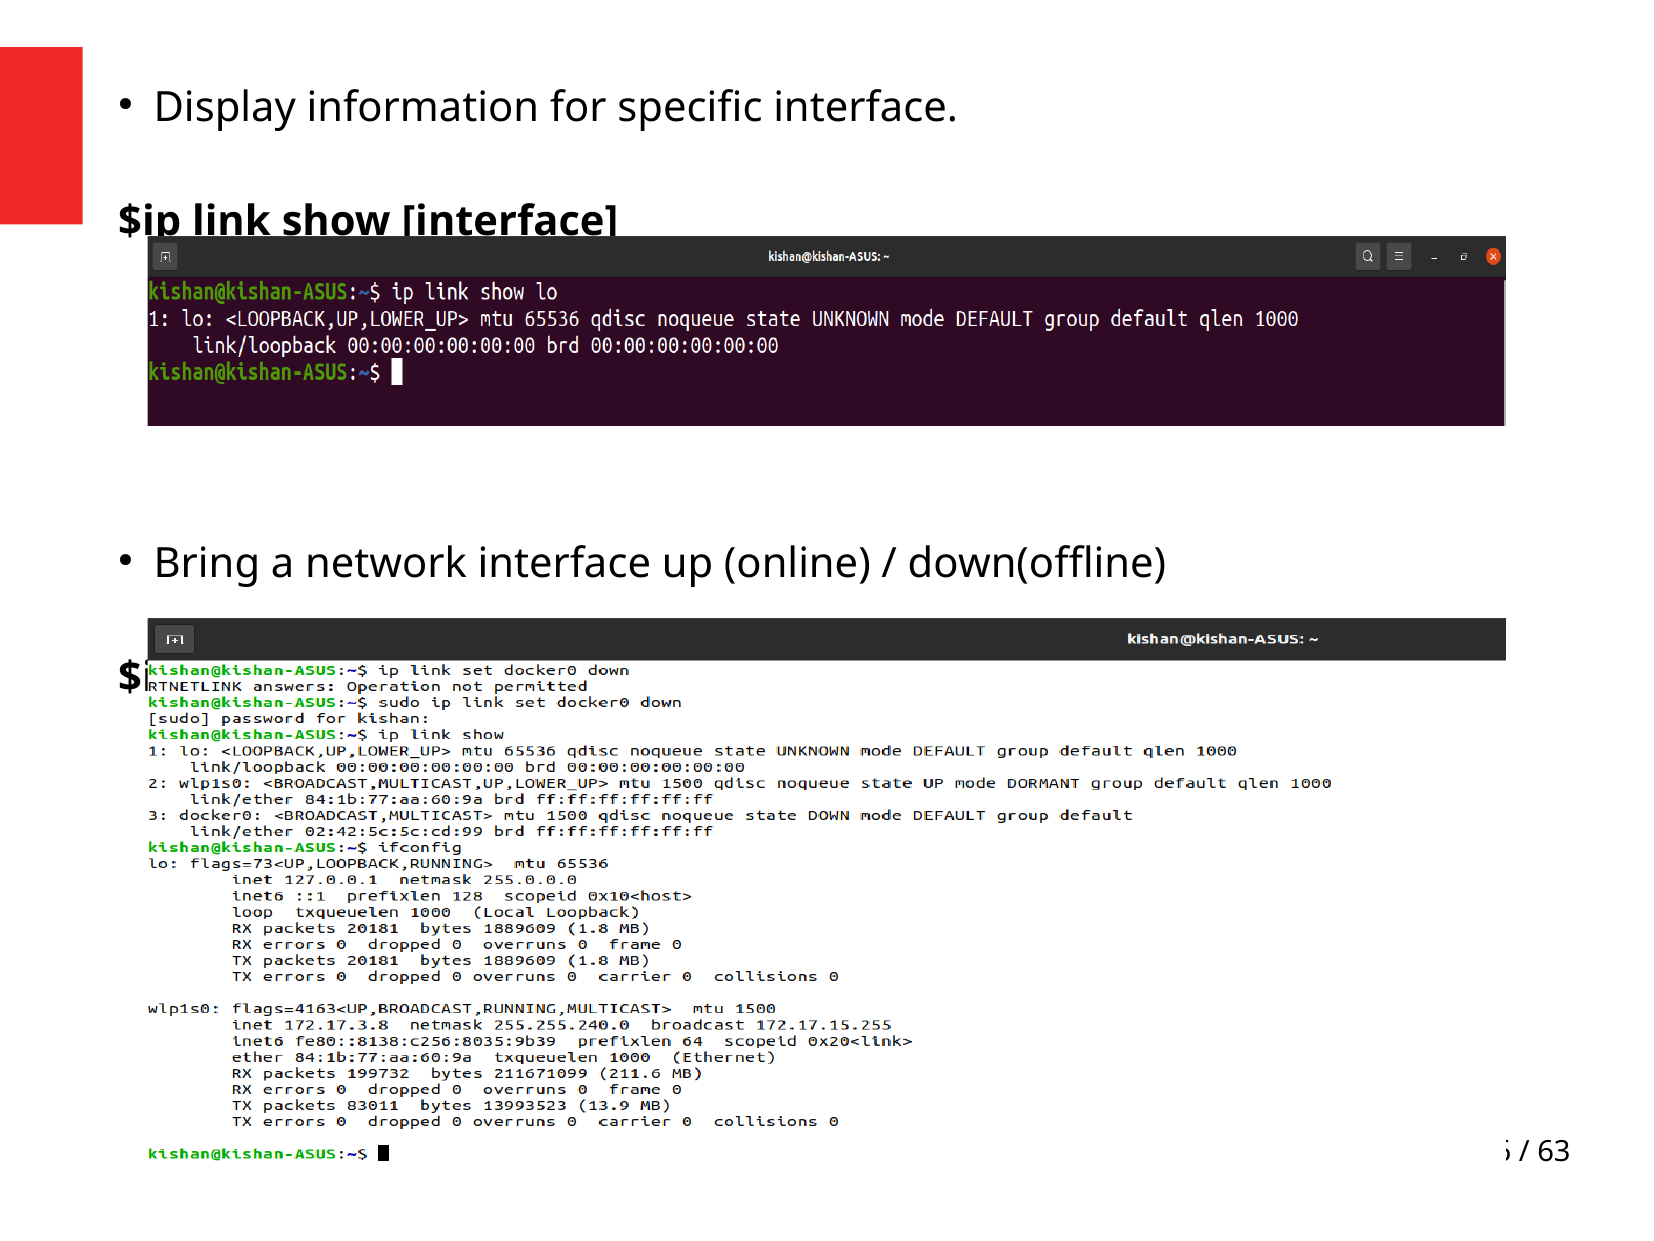

# Display information for specific interface.
$ip link show [interface]
Bring a network interface up (online) / down(offline)
$ip link set [interface] up/down
6